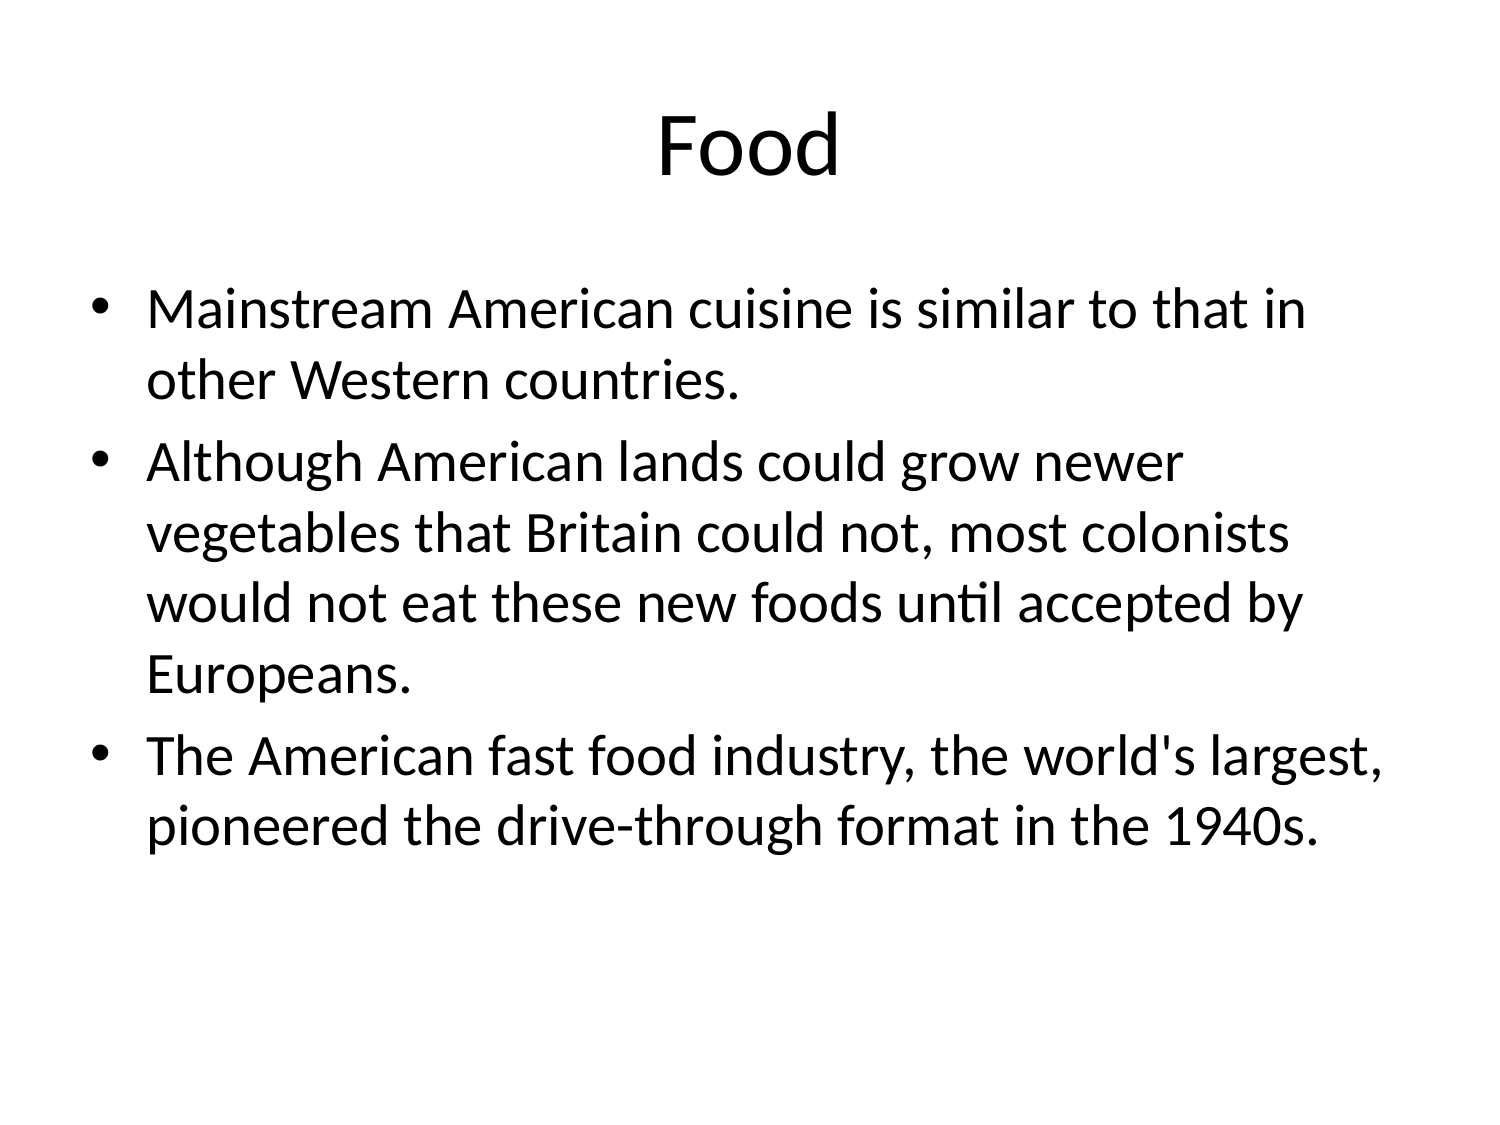

# Food
Mainstream American cuisine is similar to that in other Western countries.
Although American lands could grow newer vegetables that Britain could not, most colonists would not eat these new foods until accepted by Europeans.
The American fast food industry, the world's largest, pioneered the drive-through format in the 1940s.